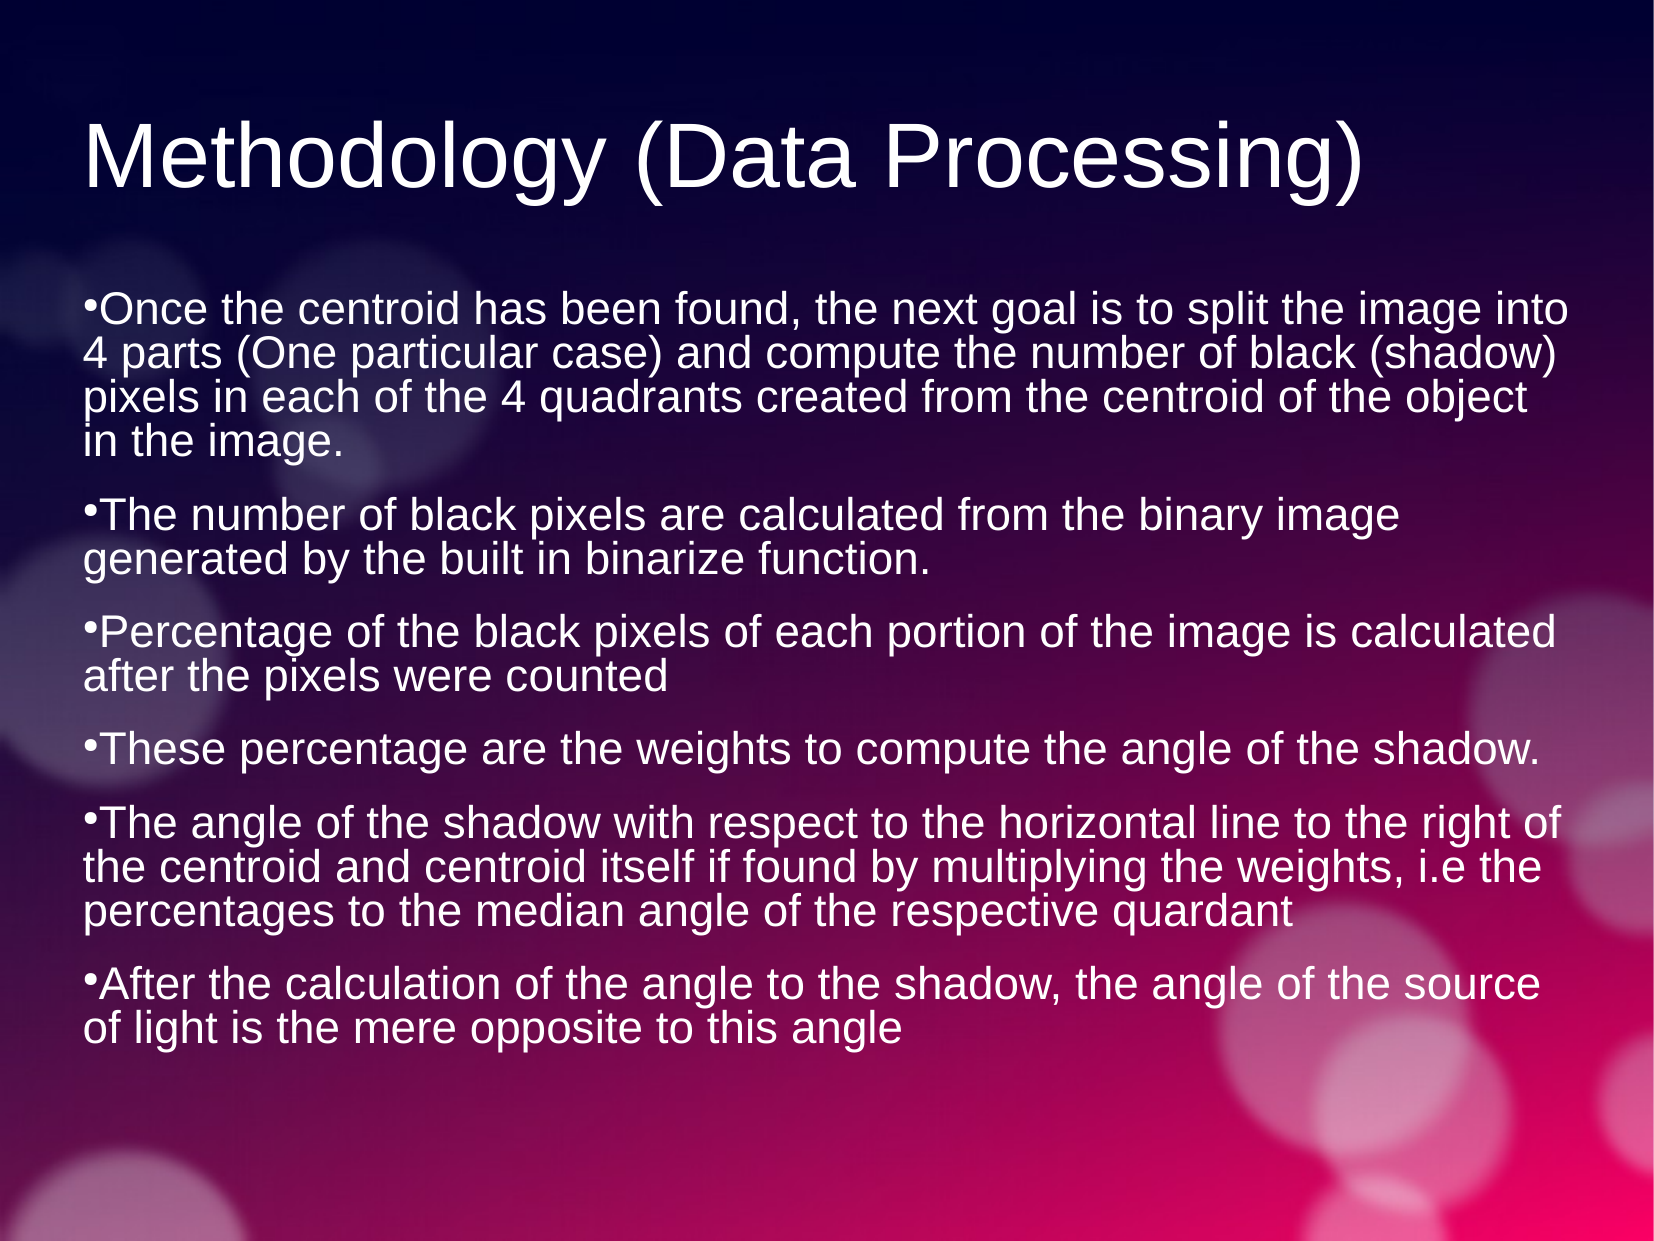

# Methodology (Data Processing)
Once the centroid has been found, the next goal is to split the image into 4 parts (One particular case) and compute the number of black (shadow) pixels in each of the 4 quadrants created from the centroid of the object in the image.
The number of black pixels are calculated from the binary image generated by the built in binarize function.
Percentage of the black pixels of each portion of the image is calculated after the pixels were counted
These percentage are the weights to compute the angle of the shadow.
The angle of the shadow with respect to the horizontal line to the right of the centroid and centroid itself if found by multiplying the weights, i.e the percentages to the median angle of the respective quardant
After the calculation of the angle to the shadow, the angle of the source of light is the mere opposite to this angle